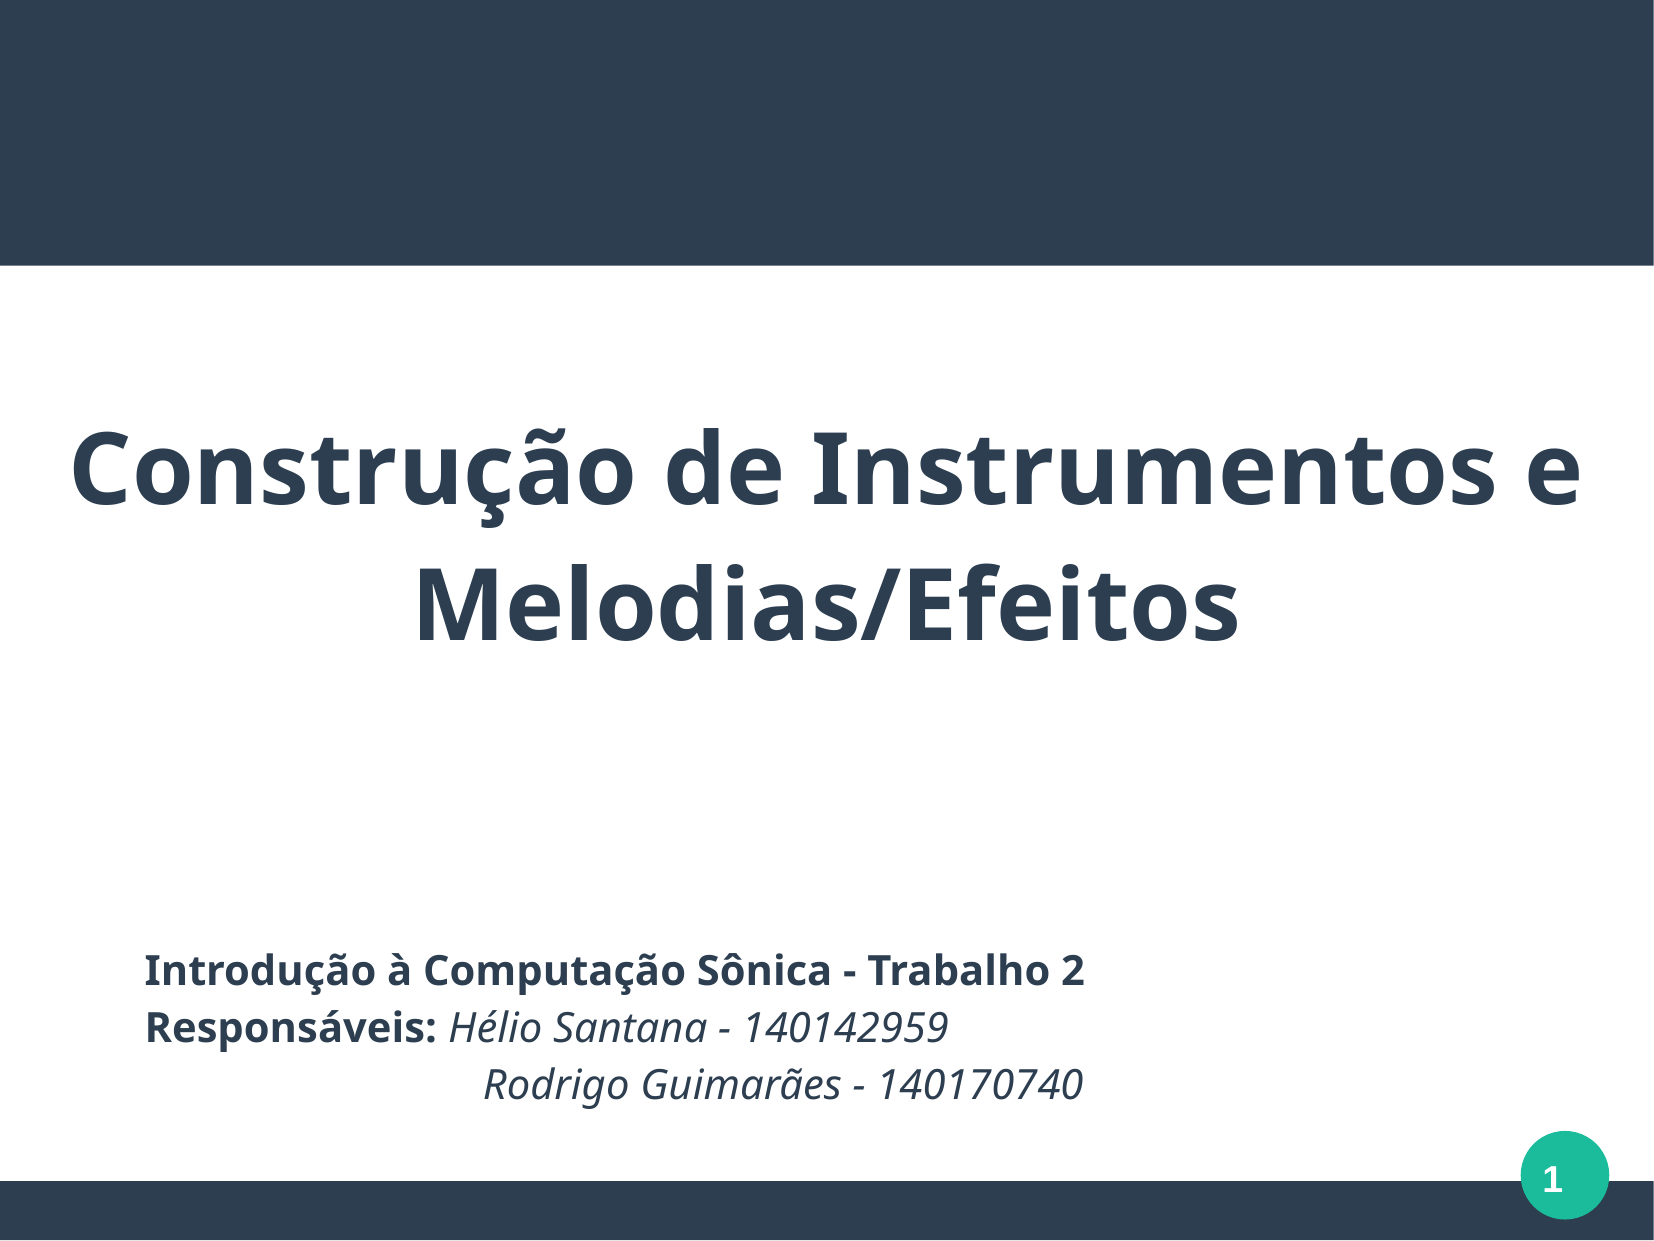

# Construção de Instrumentos e Melodias/Efeitos
Introdução à Computação Sônica - Trabalho 2
Responsáveis: Hélio Santana - 140142959
				 Rodrigo Guimarães - 140170740